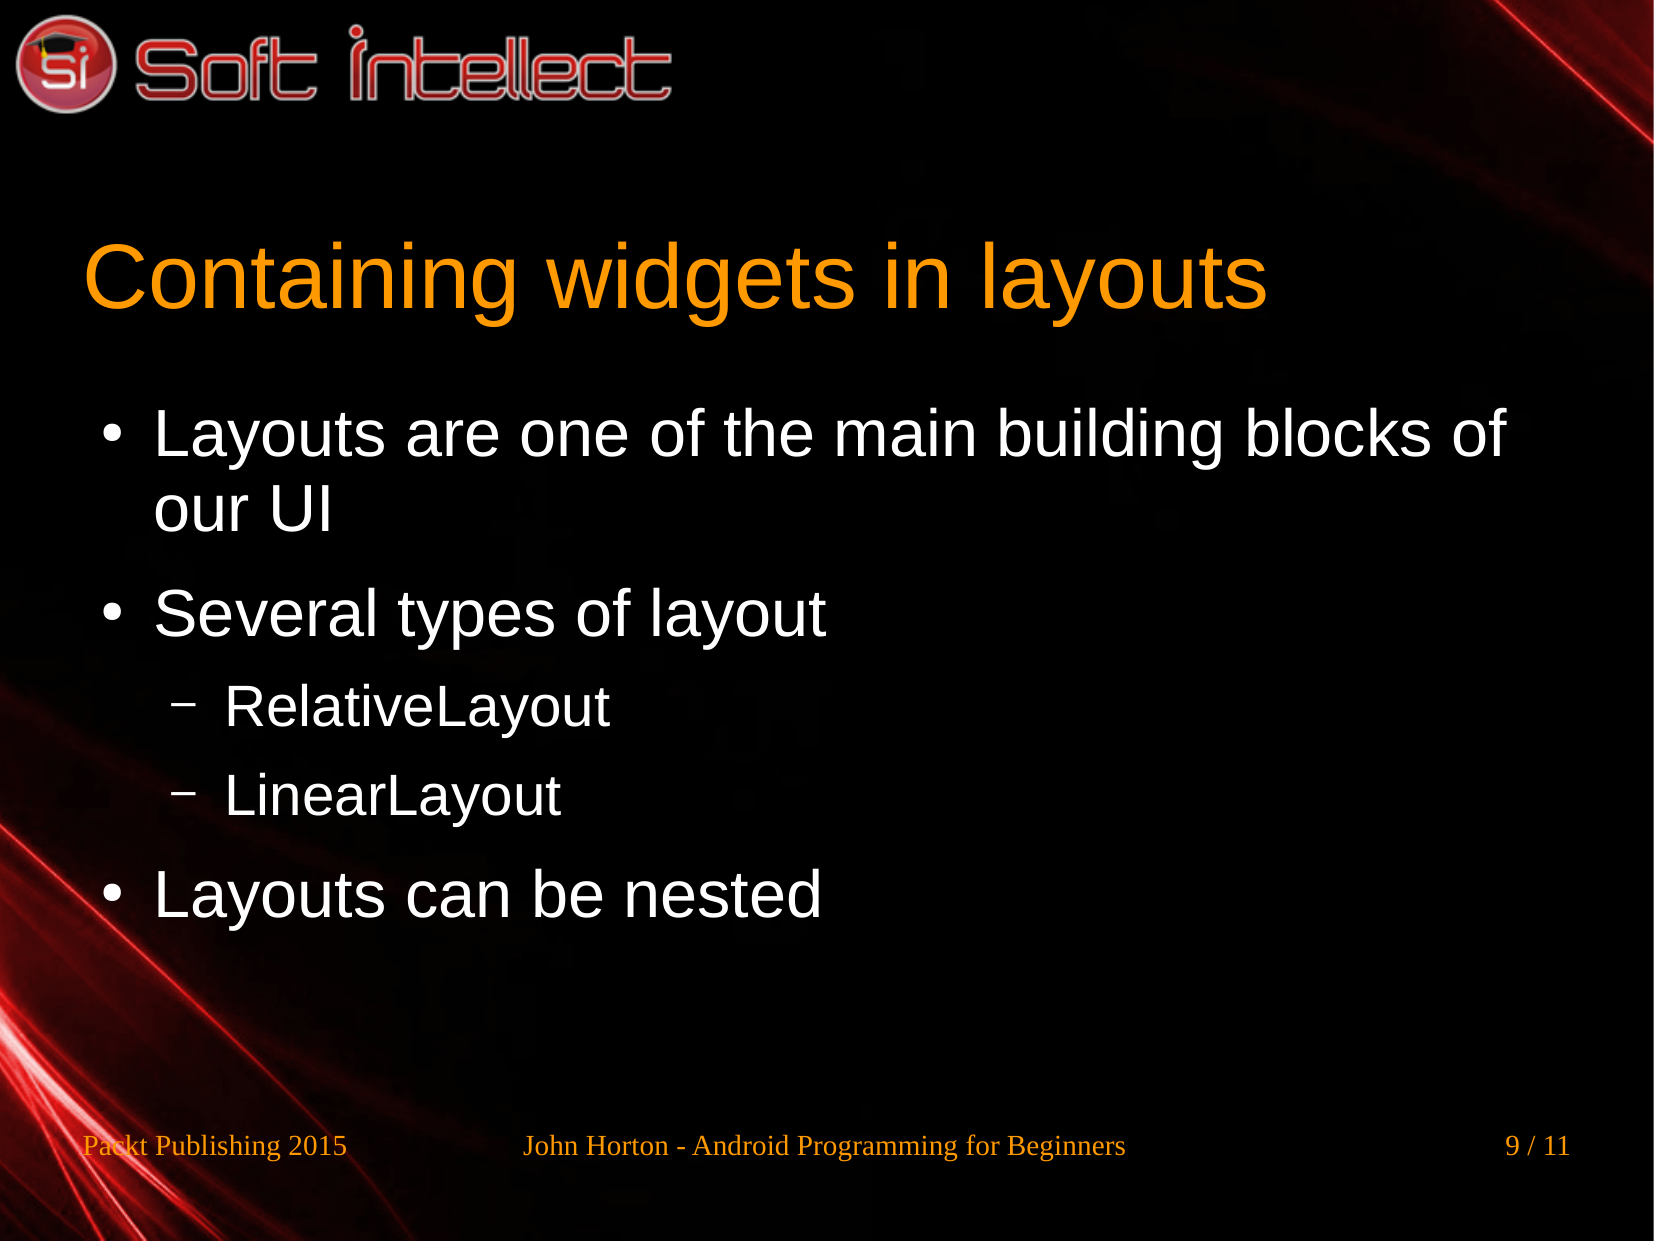

# Containing widgets in layouts
Layouts are one of the main building blocks of our UI
Several types of layout
RelativeLayout
LinearLayout
Layouts can be nested
Packt Publishing 2015
John Horton - Android Programming for Beginners
9